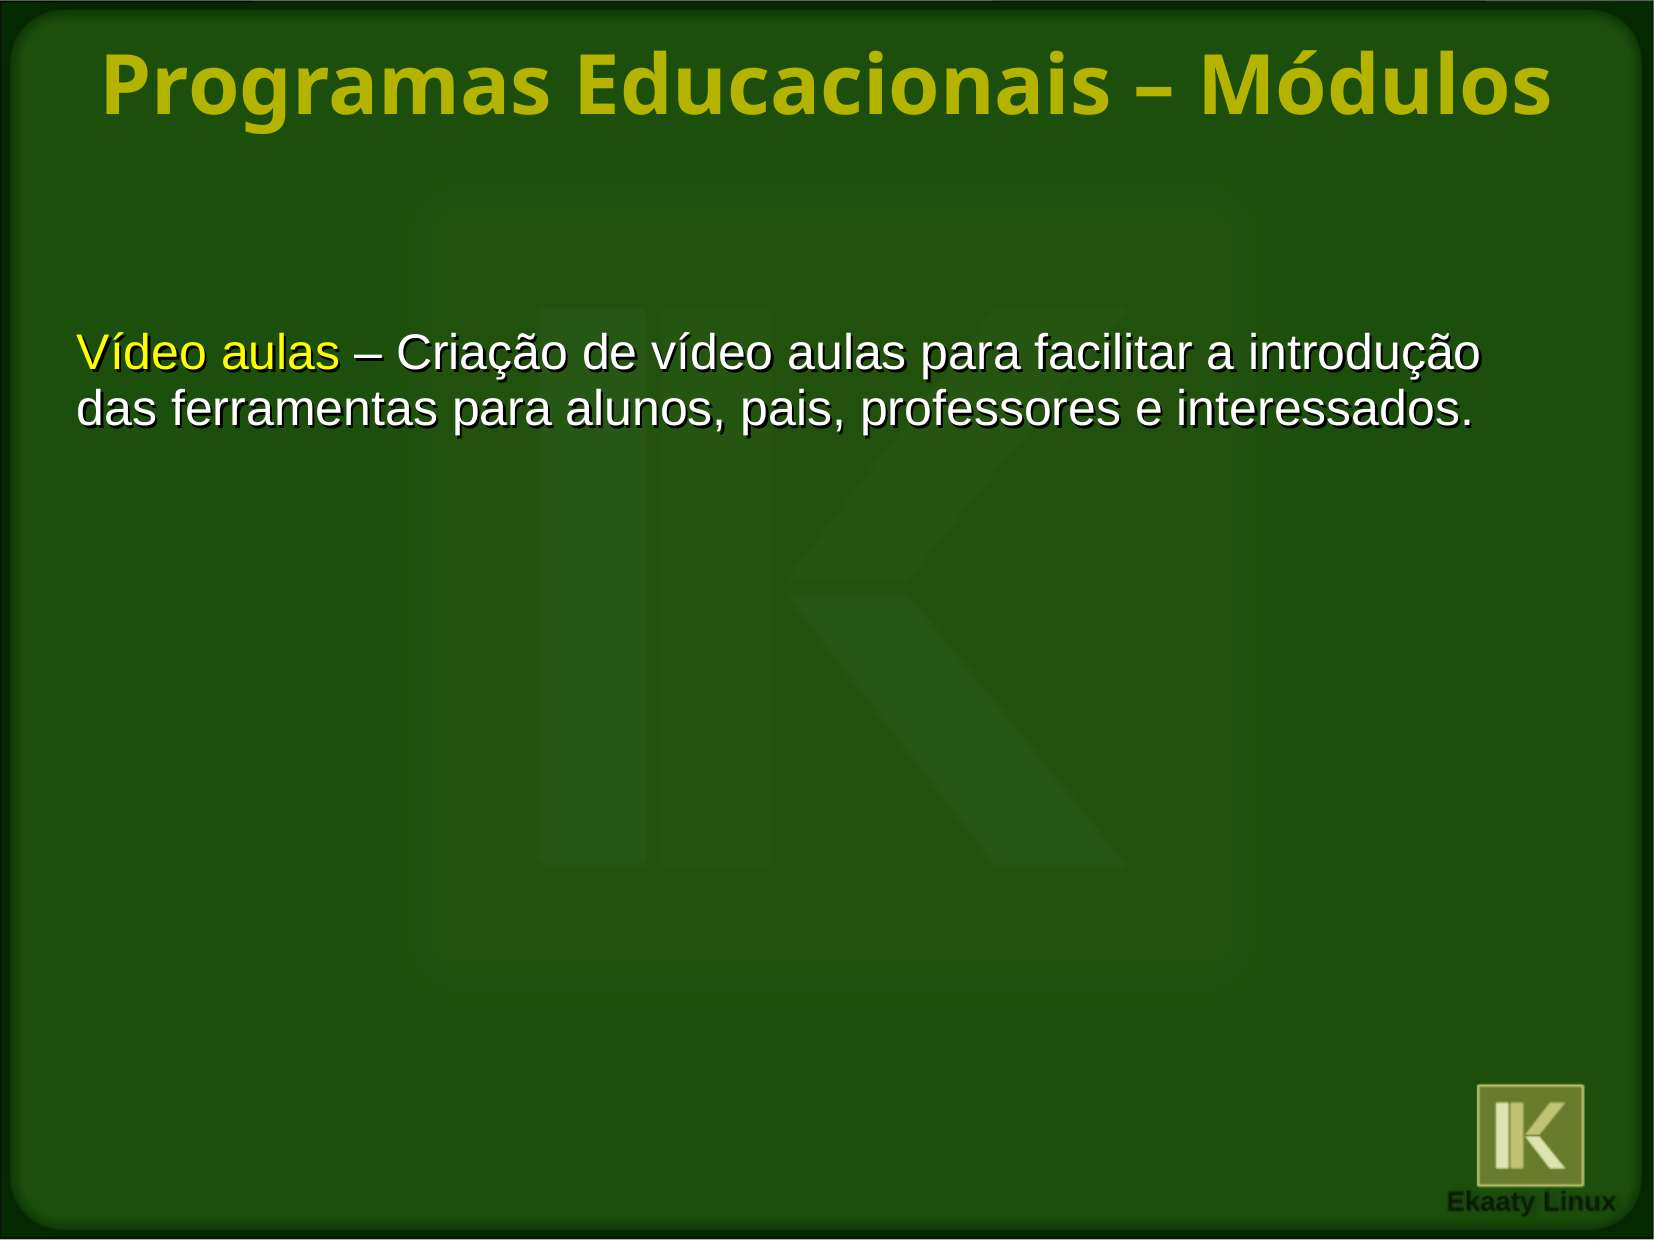

Programas Educacionais – Módulos
# Vídeo aulas – Criação de vídeo aulas para facilitar a introdução das ferramentas para alunos, pais, professores e interessados.